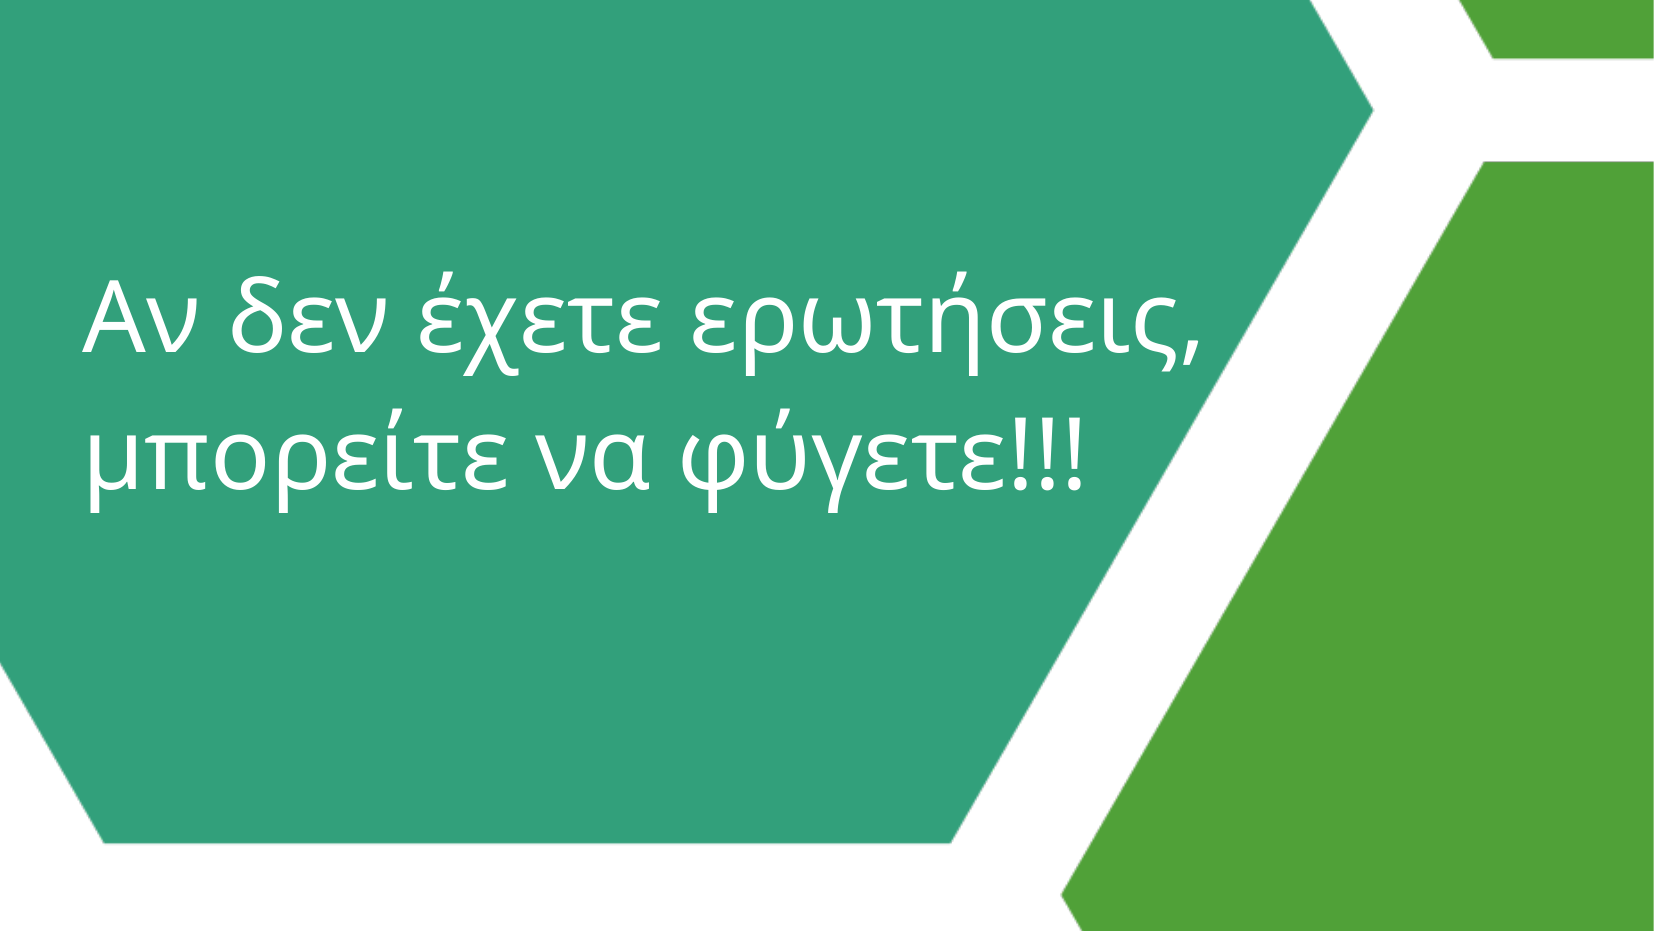

# Αν δεν έχετε ερωτήσεις, μπορείτε να φύγετε!!!